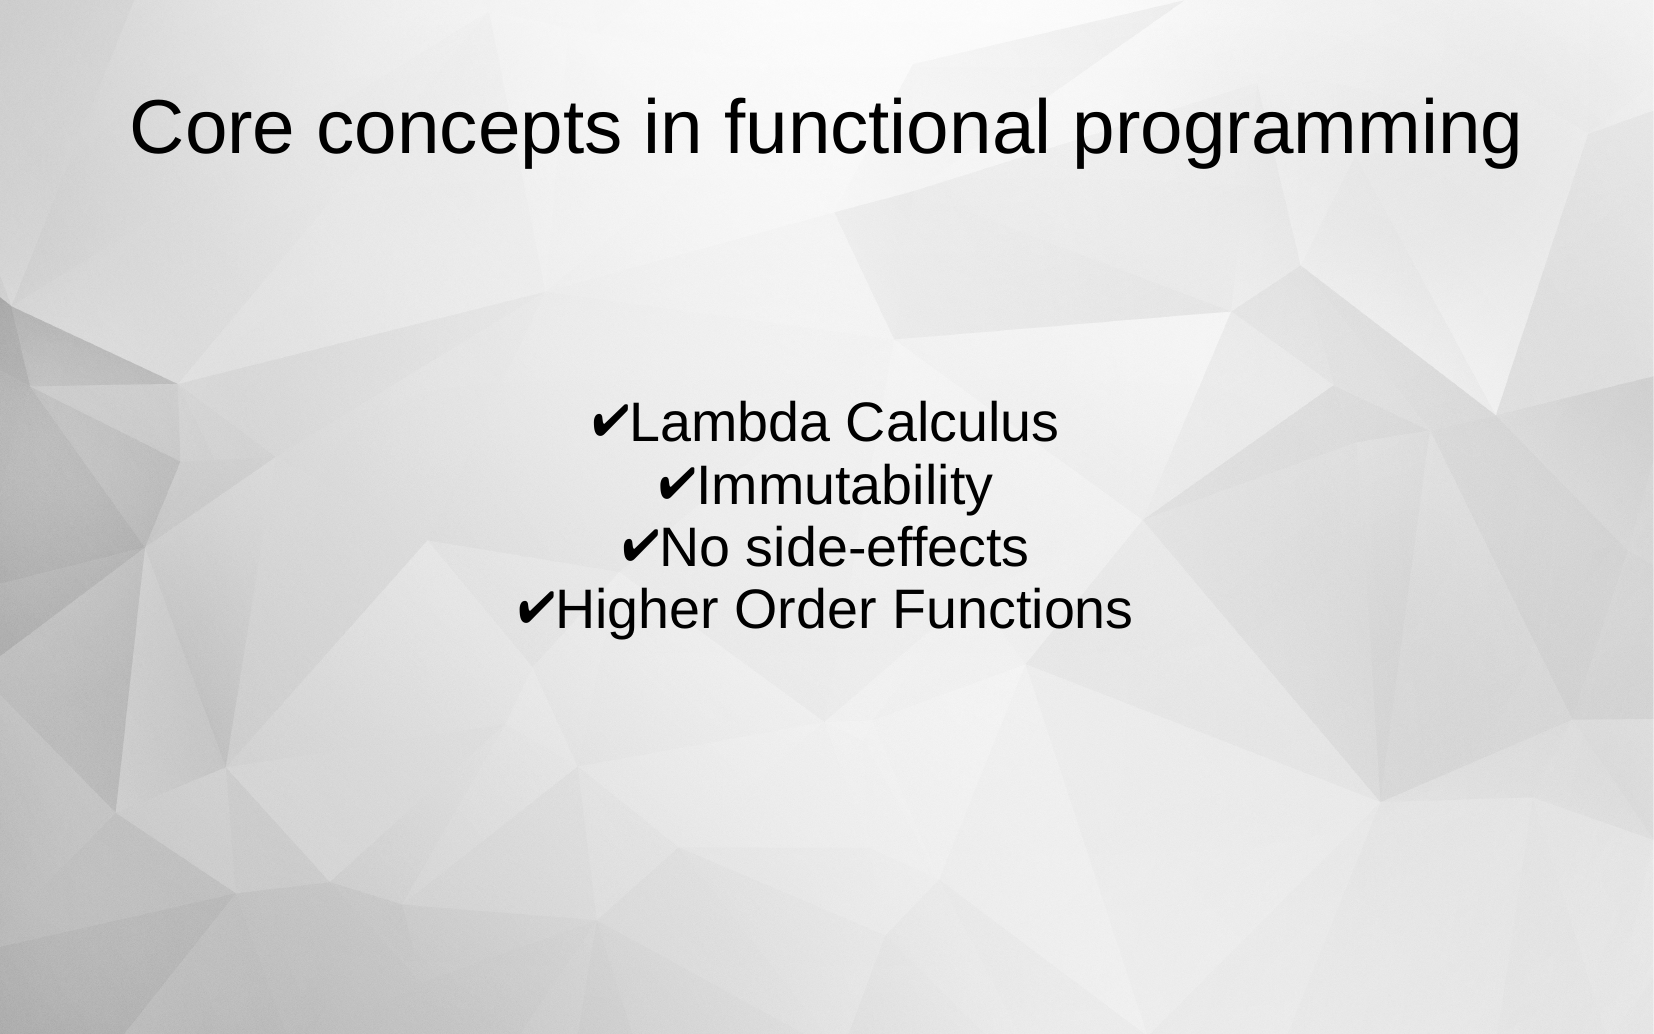

# Core concepts in functional programming
Lambda Calculus
Immutability
No side-effects
Higher Order Functions